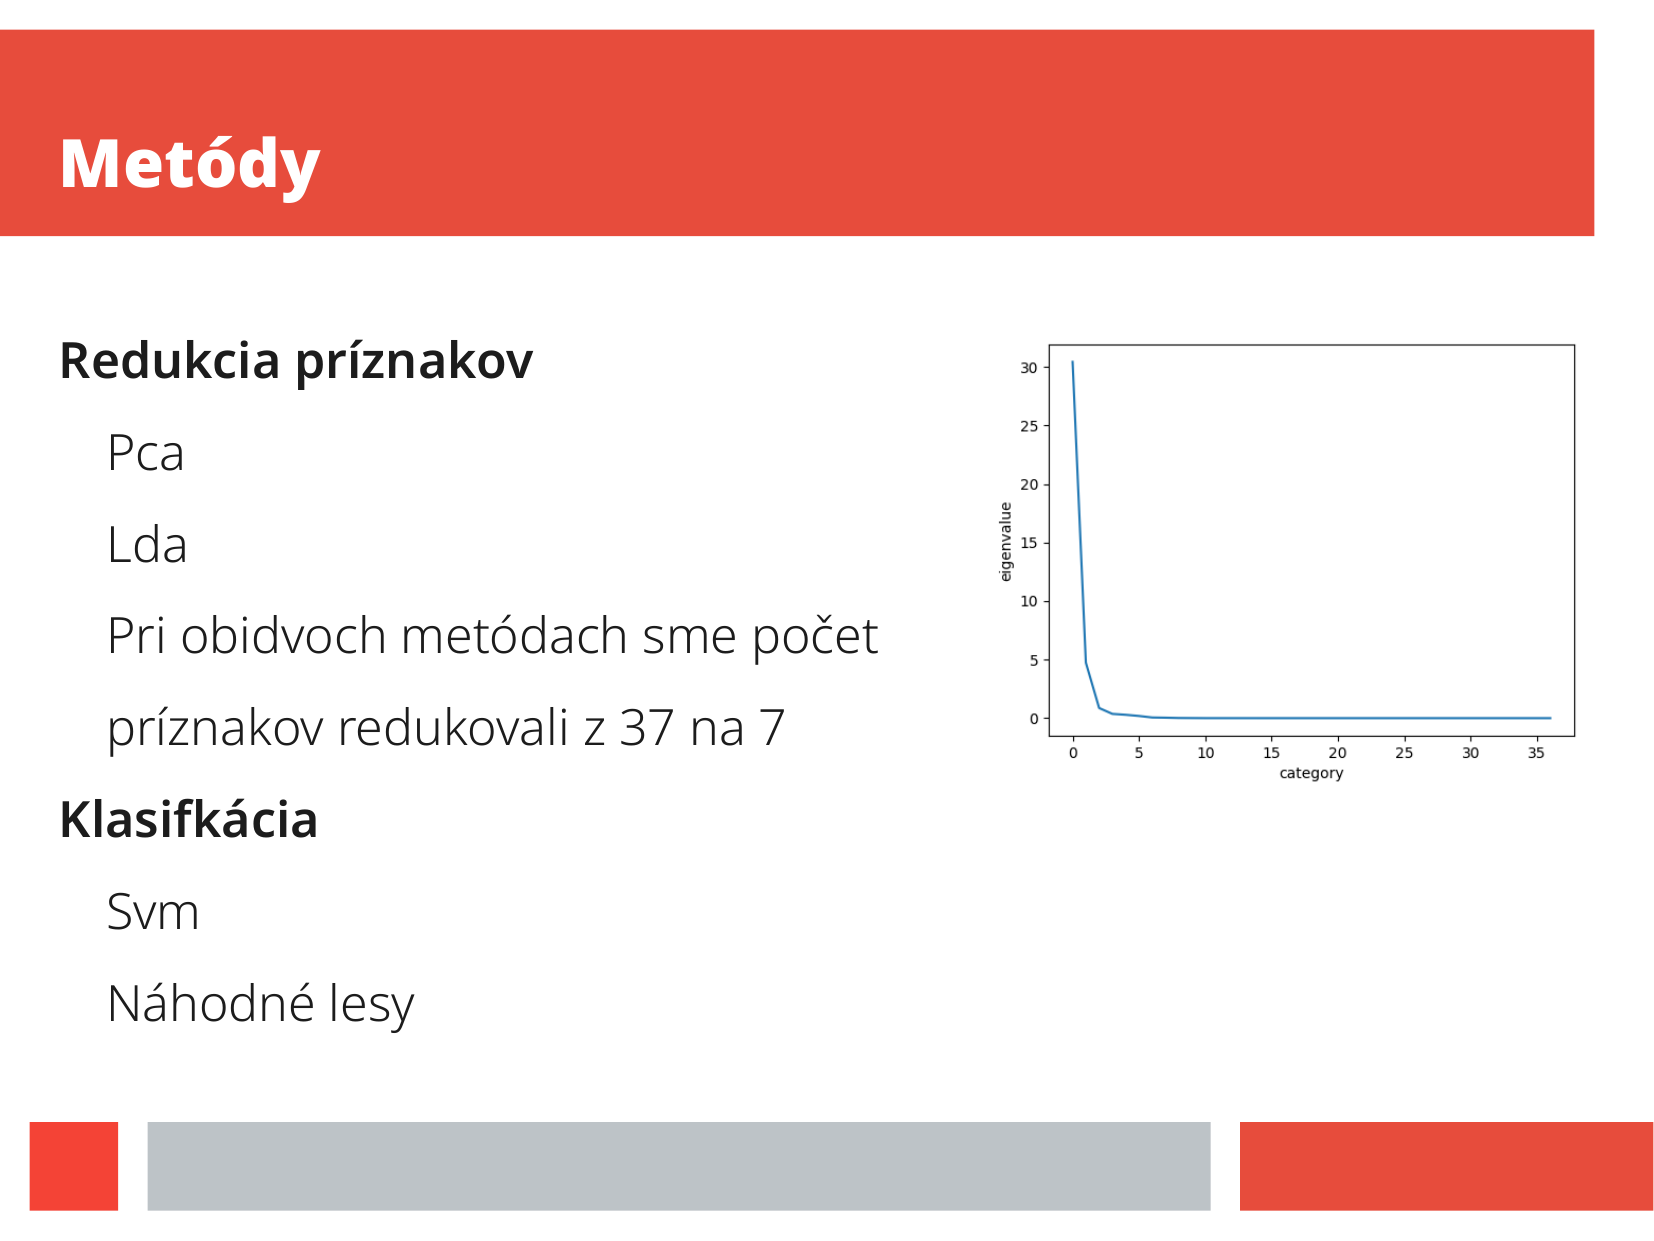

# Metódy
Redukcia príznakov
Pca
Lda
Pri obidvoch metódach sme počet
príznakov redukovali z 37 na 7
Klasifkácia
Svm
Náhodné lesy